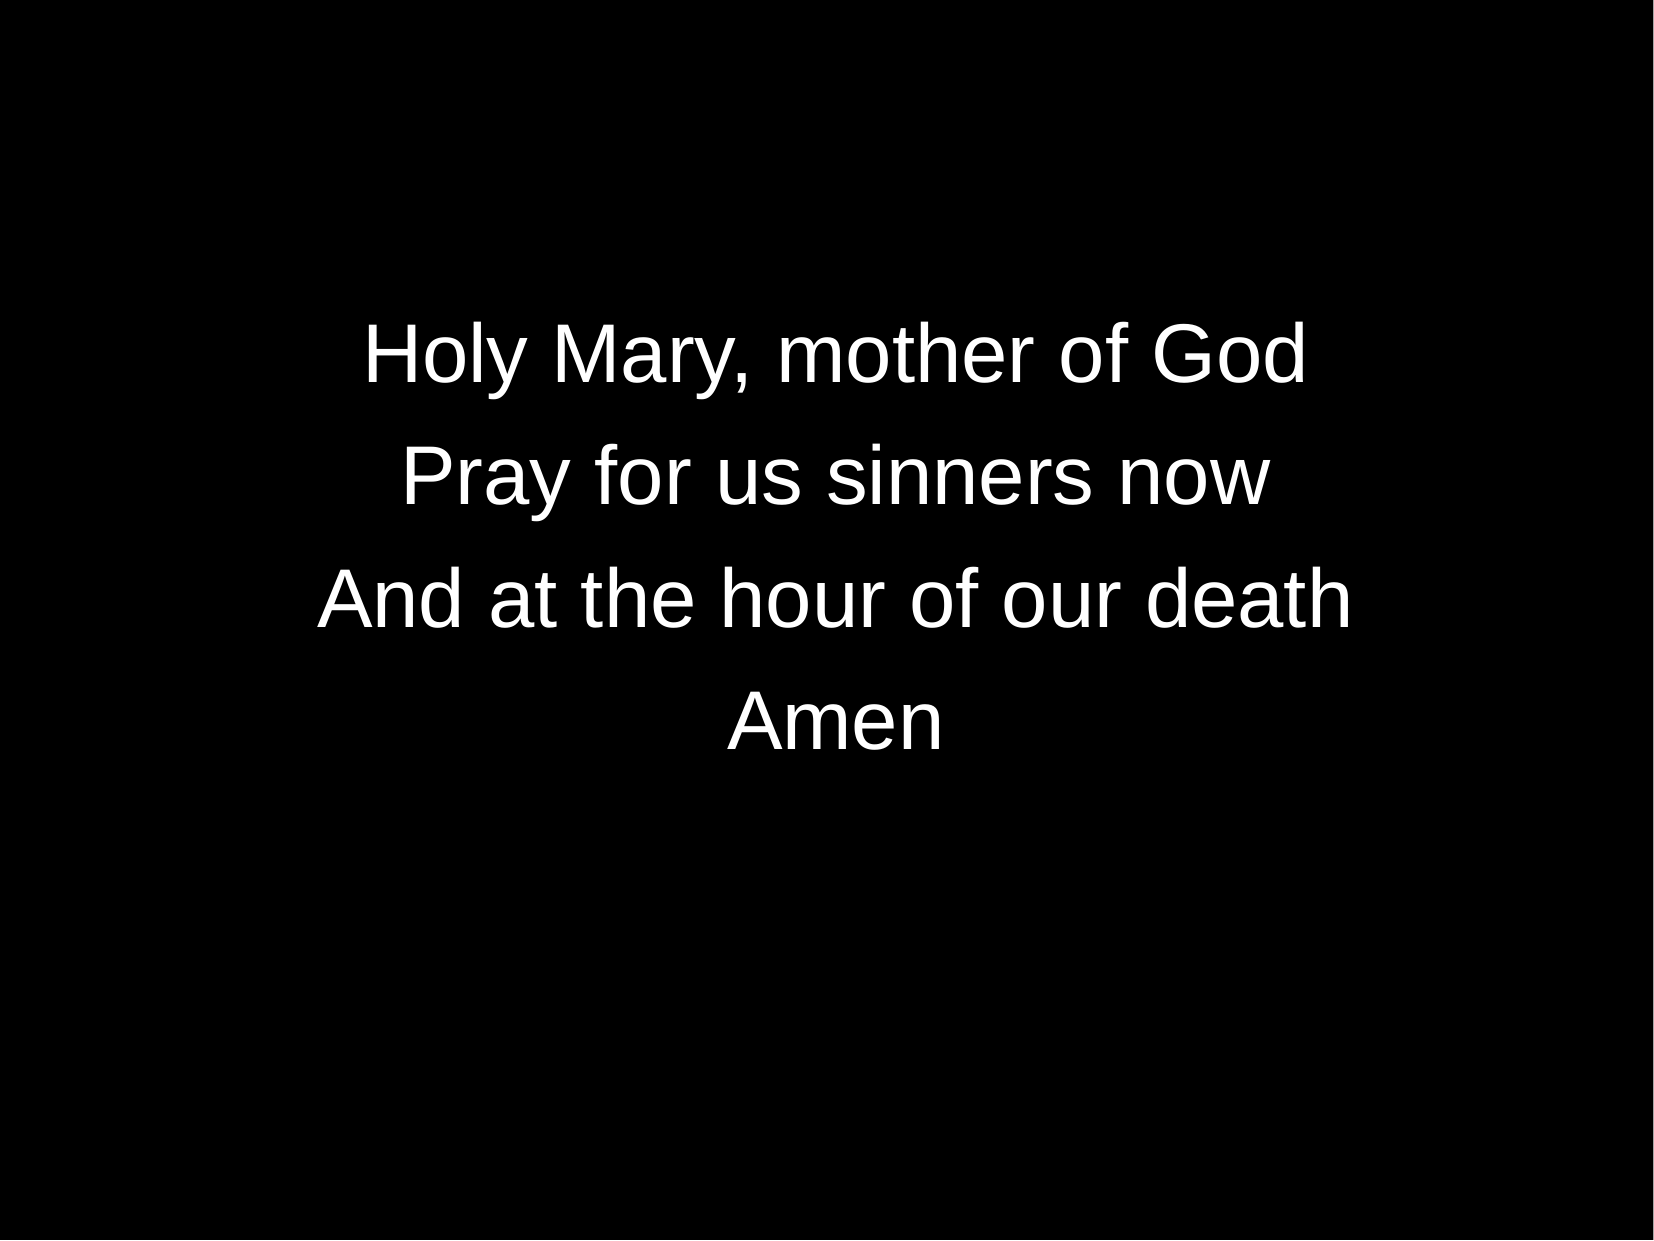

#
Holy Mary, mother of God
Pray for us sinners now
And at the hour of our death
Amen